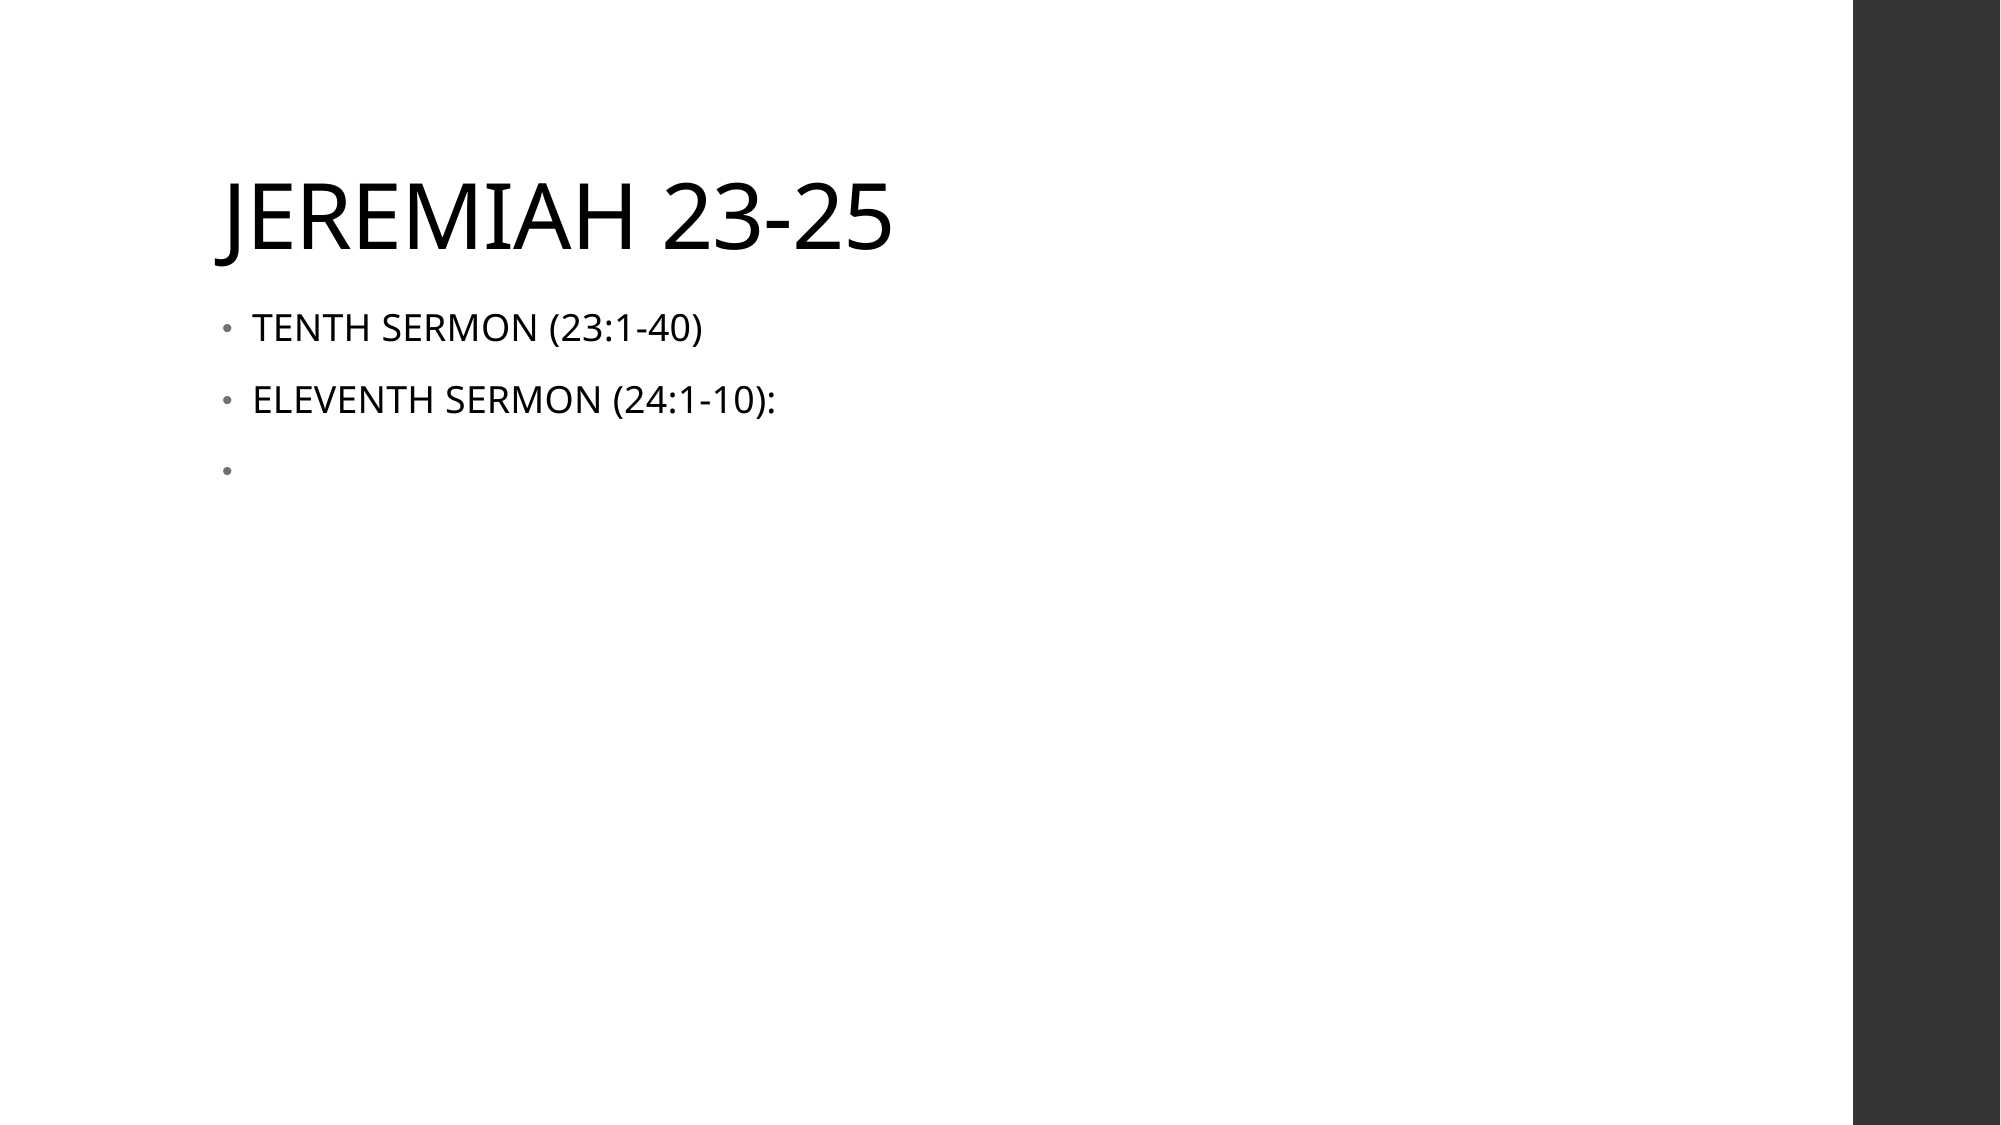

# JEREMIAH 23-25
TENTH SERMON (23:1-40)
ELEVENTH SERMON (24:1-10):